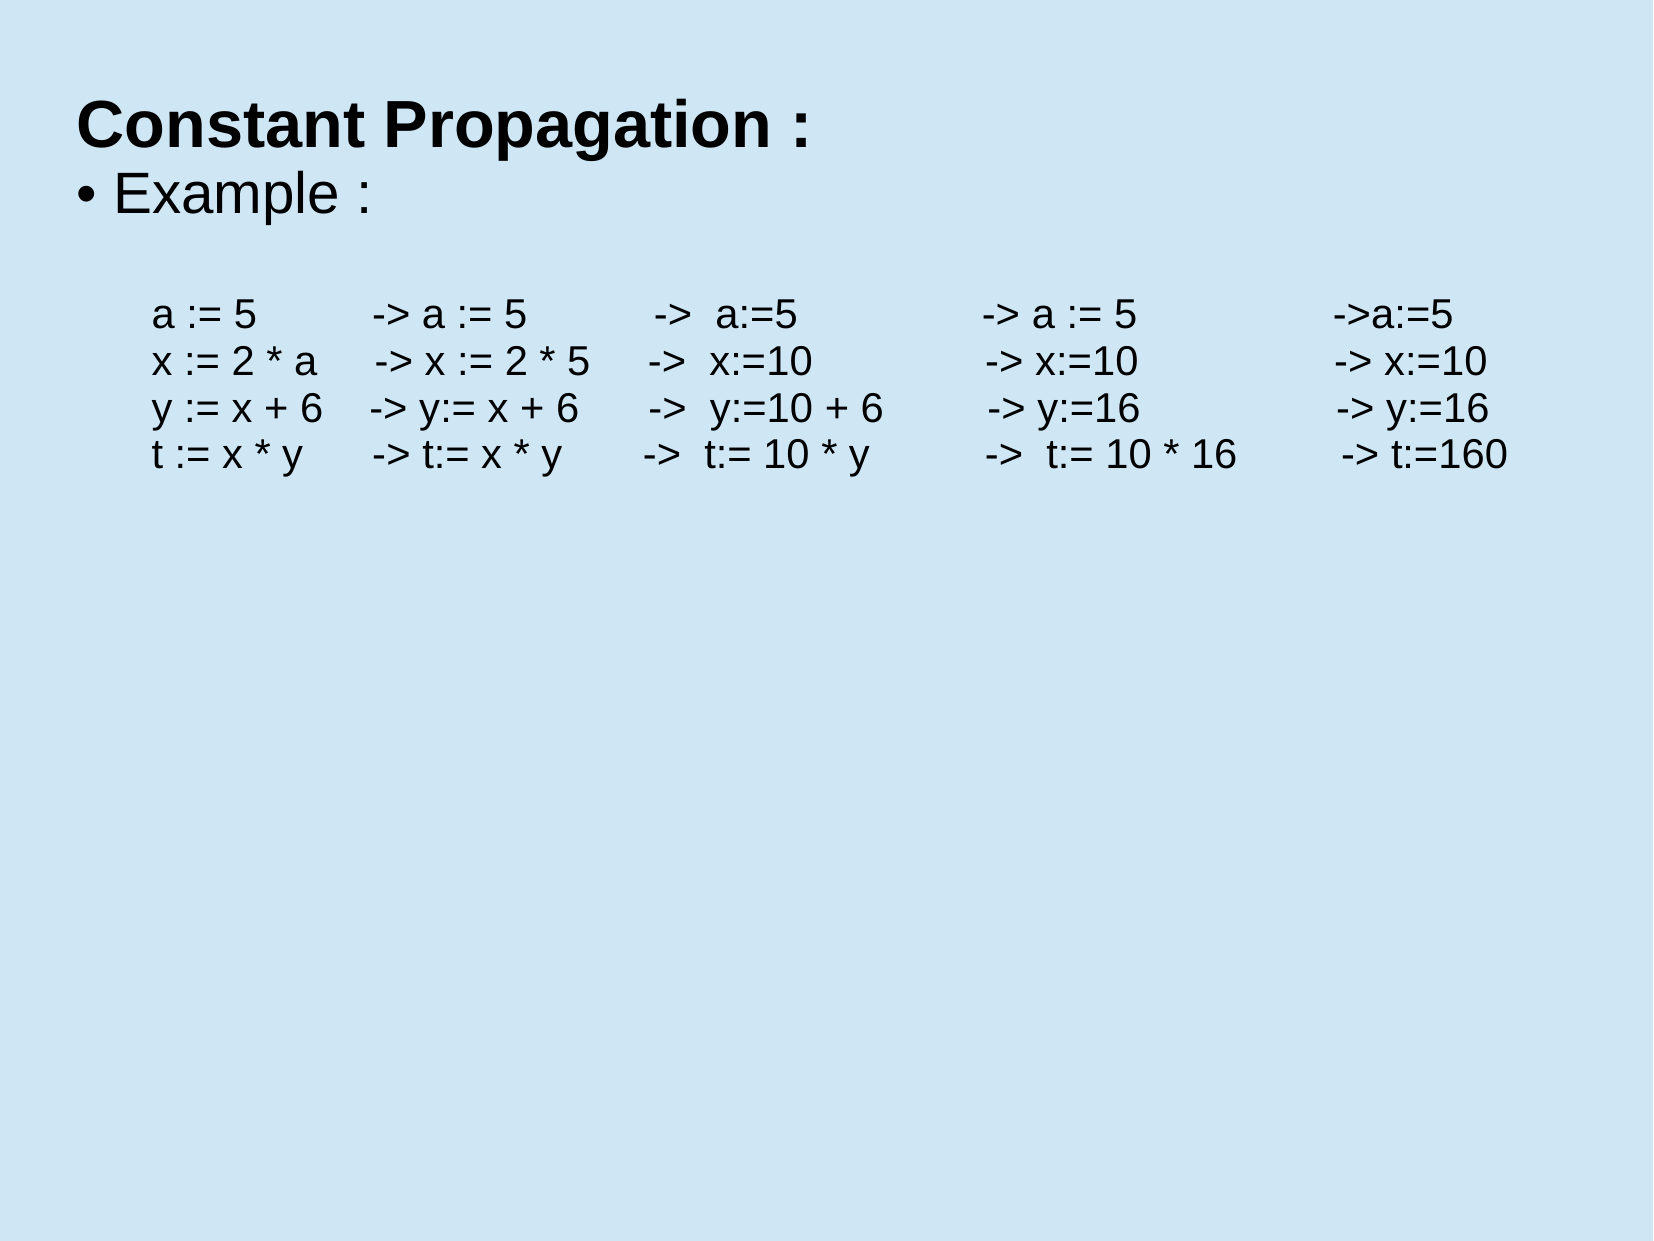

Constant Propagation :
• Example :
	a := 5 -> a := 5 -> a:=5 -> a := 5 ->a:=5
	x := 2 * a -> x := 2 * 5 -> x:=10 -> x:=10 -> x:=10
	y := x + 6 -> y:= x + 6 -> y:=10 + 6 -> y:=16 -> y:=16
	t := x * y -> t:= x * y -> t:= 10 * y -> t:= 10 * 16 -> t:=160